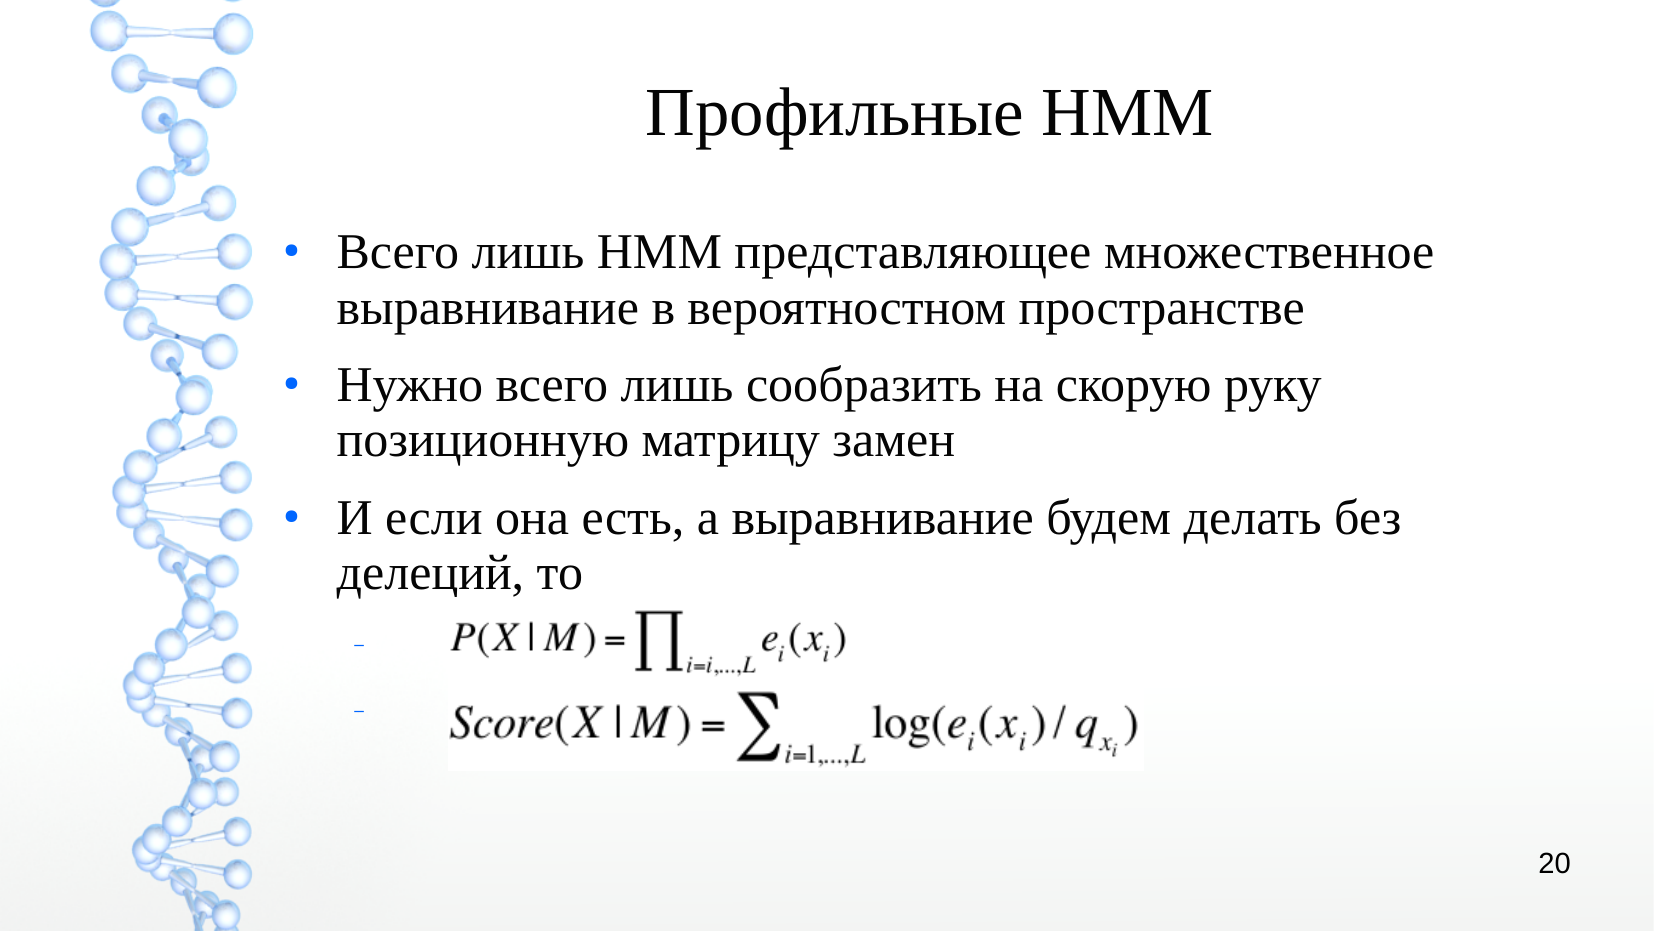

# Профильные HMM
Всего лишь HMM представляющее множественное выравнивание в вероятностном пространстве
Нужно всего лишь сообразить на скорую руку позиционную матрицу замен
И если она есть, а выравнивание будем делать без делеций, то
20